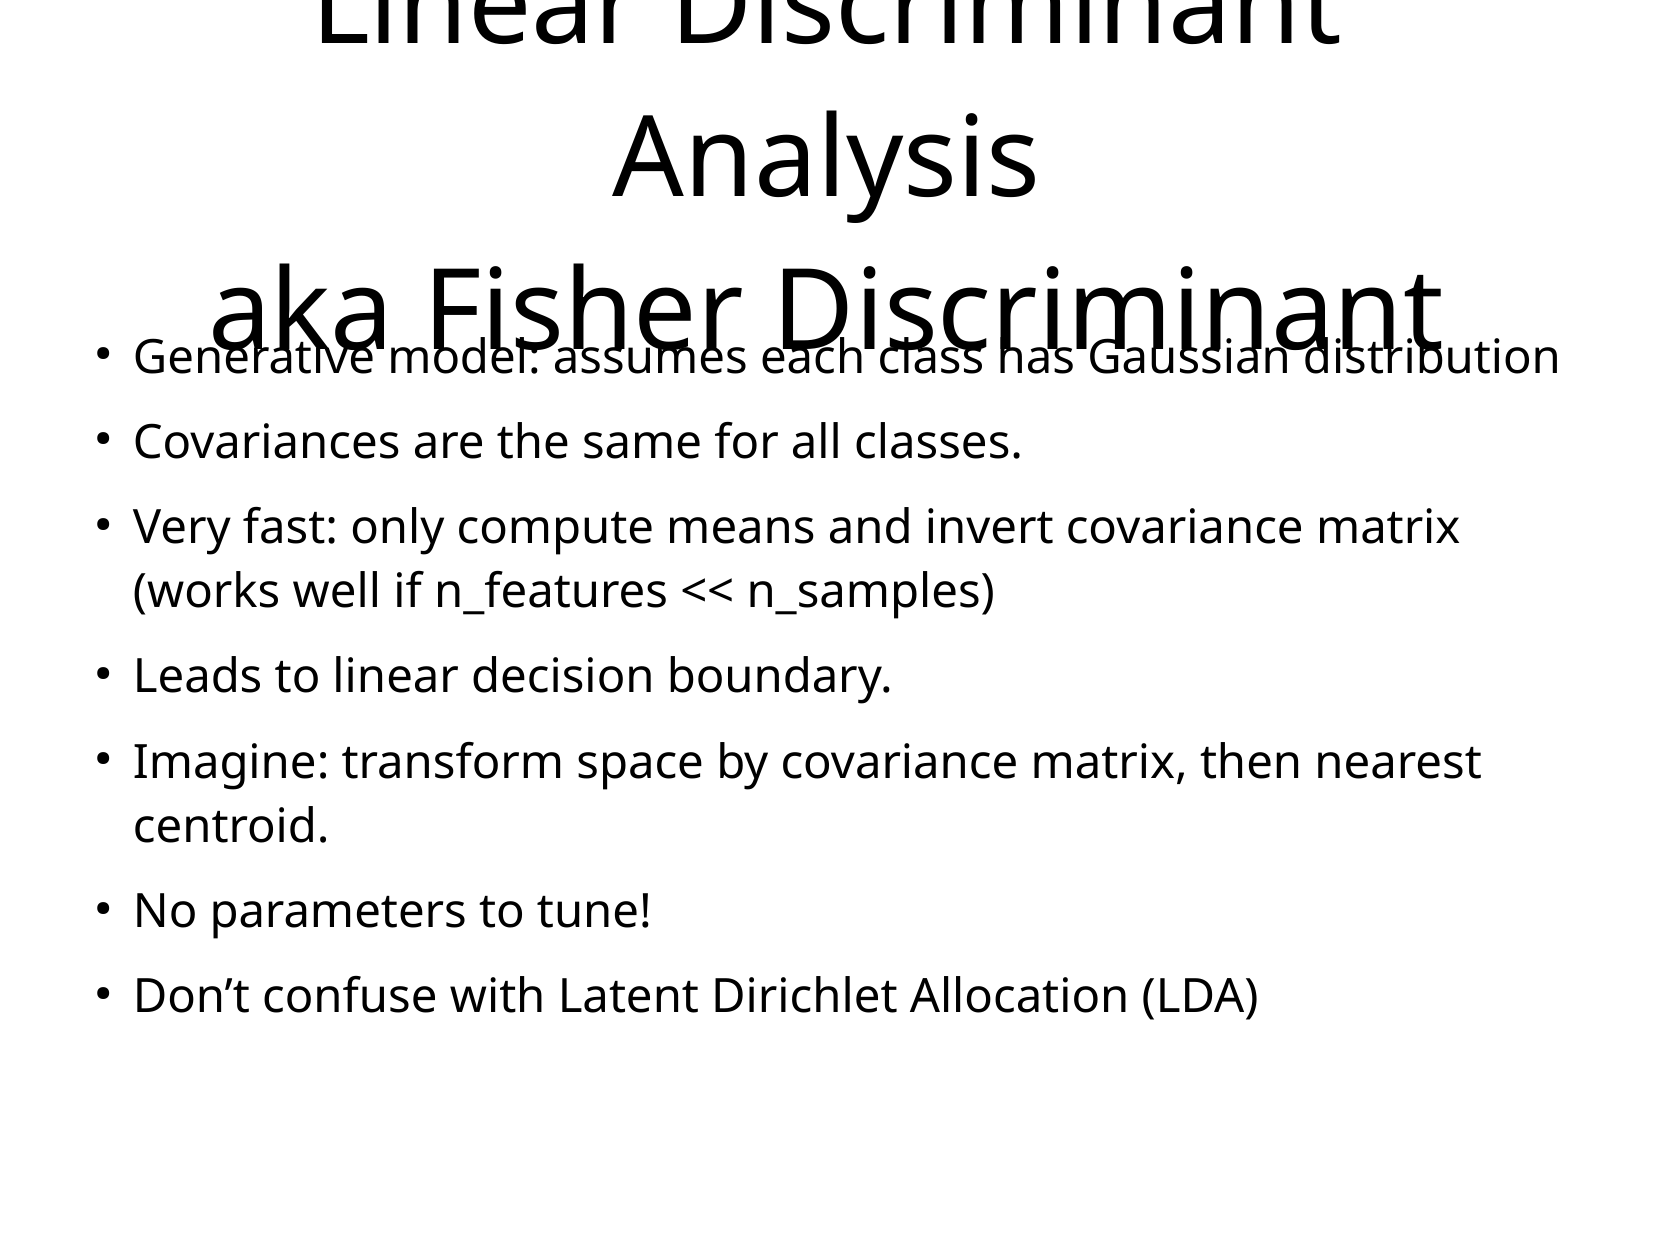

# Linear Discriminant Analysis aka Fisher Discriminant
Generative model: assumes each class has Gaussian distribution
Covariances are the same for all classes.
Very fast: only compute means and invert covariance matrix (works well if n_features << n_samples)
Leads to linear decision boundary.
Imagine: transform space by covariance matrix, then nearest centroid.
No parameters to tune!
Don’t confuse with Latent Dirichlet Allocation (LDA)